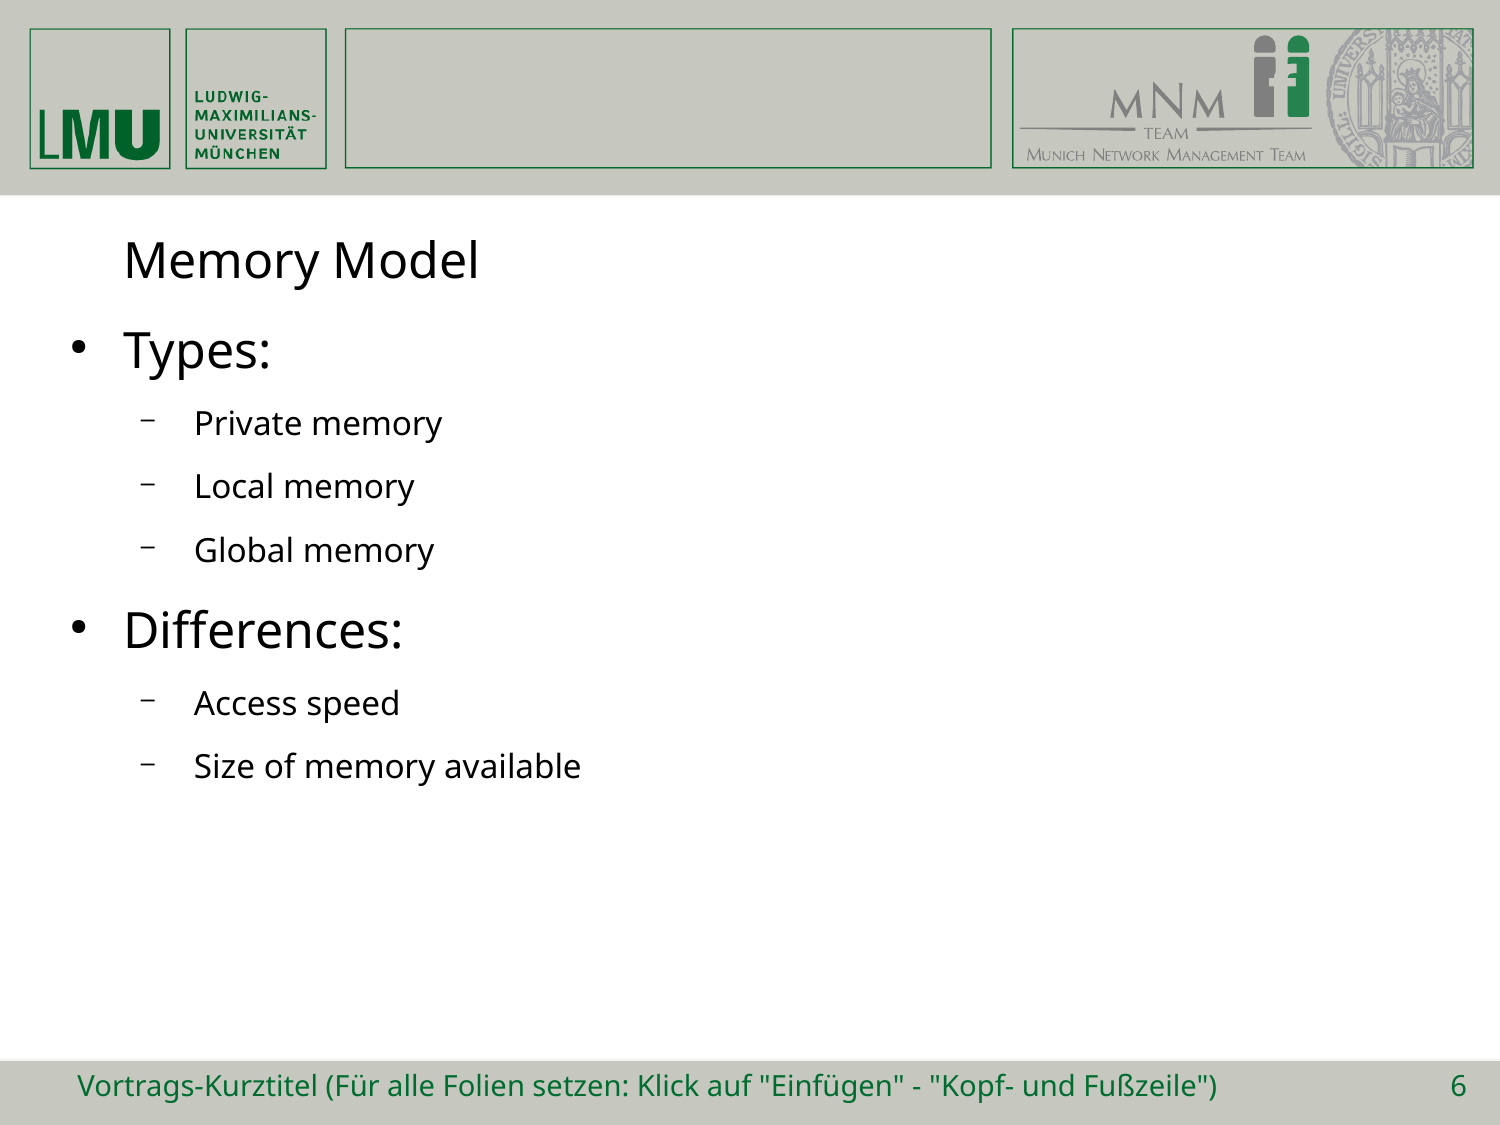

#
Memory Model
Types:
Private memory
Local memory
Global memory
Differences:
Access speed
Size of memory available
Vortrags-Kurztitel (Für alle Folien setzen: Klick auf "Einfügen" - "Kopf- und Fußzeile")